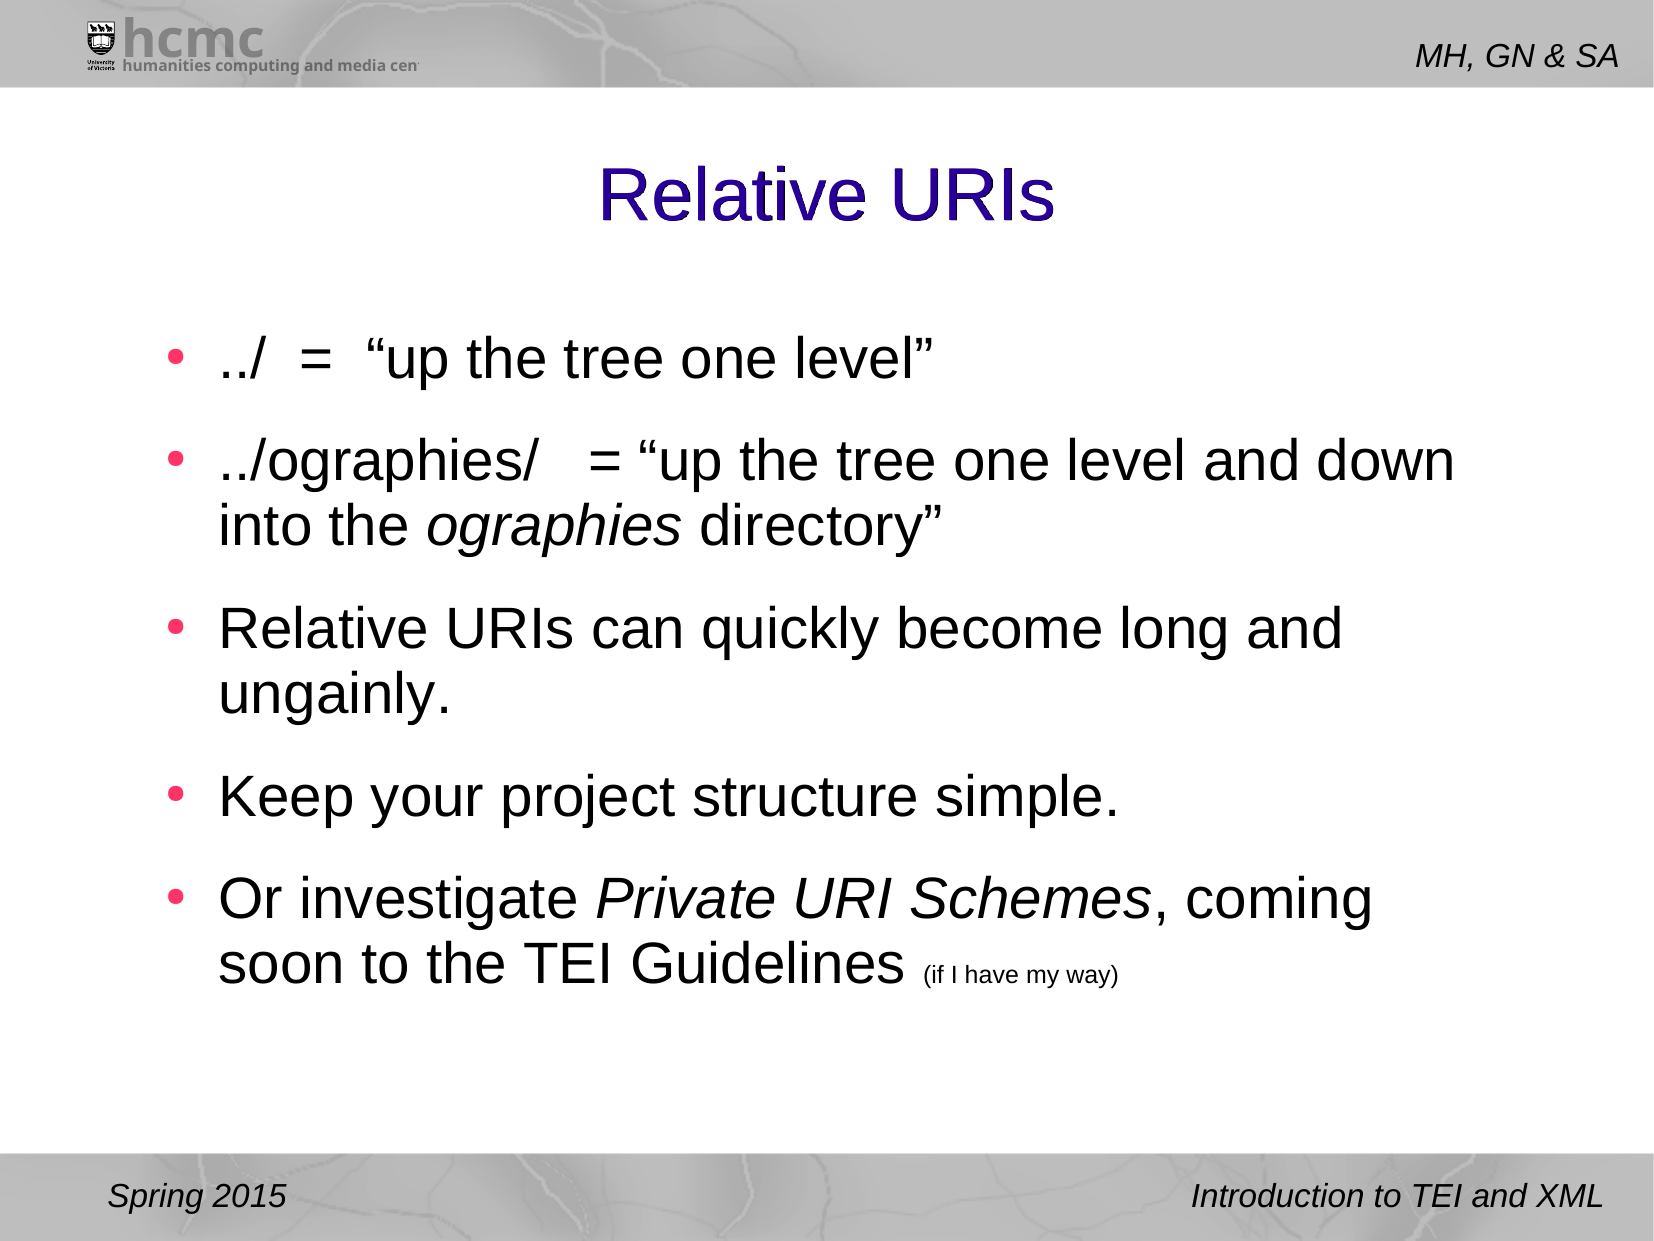

# Relative URIs
../ = “up the tree one level”
../ographies/ = “up the tree one level and down into the ographies directory”
Relative URIs can quickly become long and ungainly.
Keep your project structure simple.
Or investigate Private URI Schemes, coming soon to the TEI Guidelines (if I have my way)